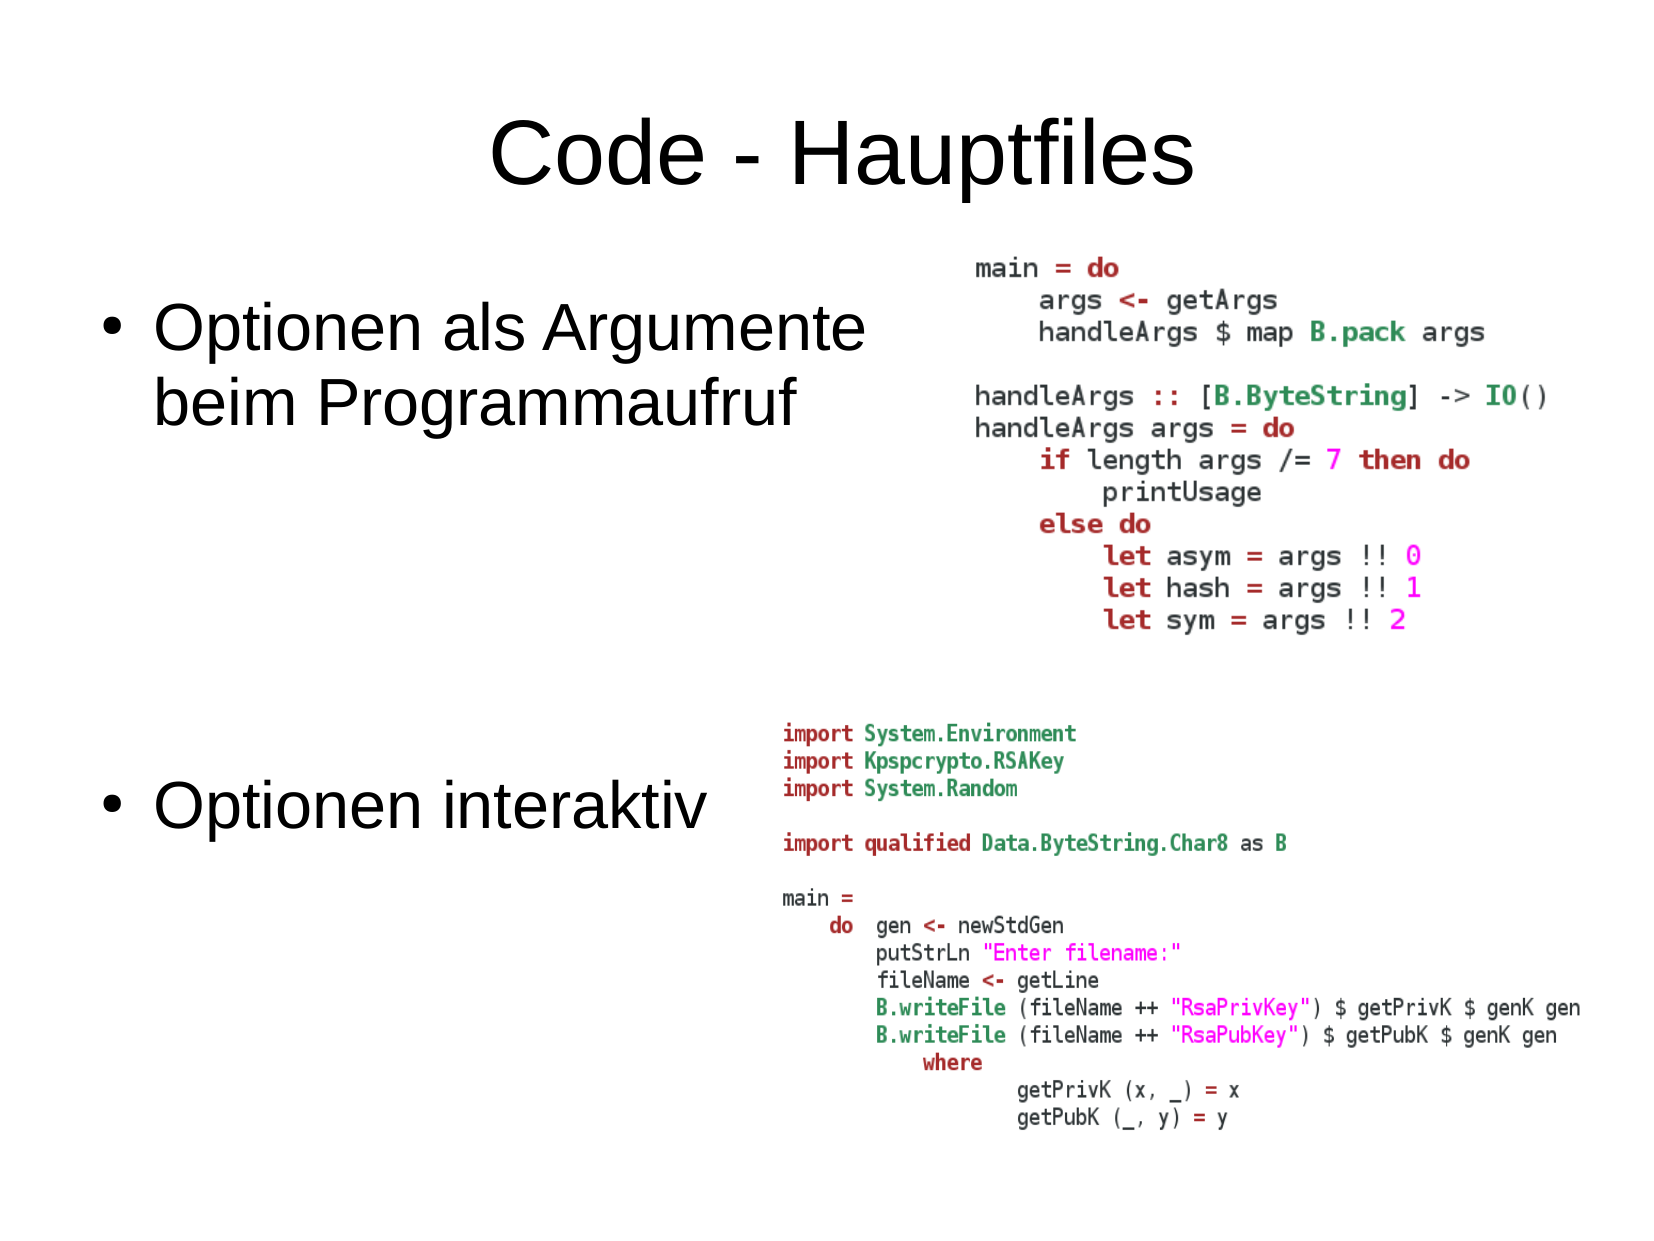

# Code - Hauptfiles
Optionen als Argumente
beim Programmaufruf
Optionen interaktiv